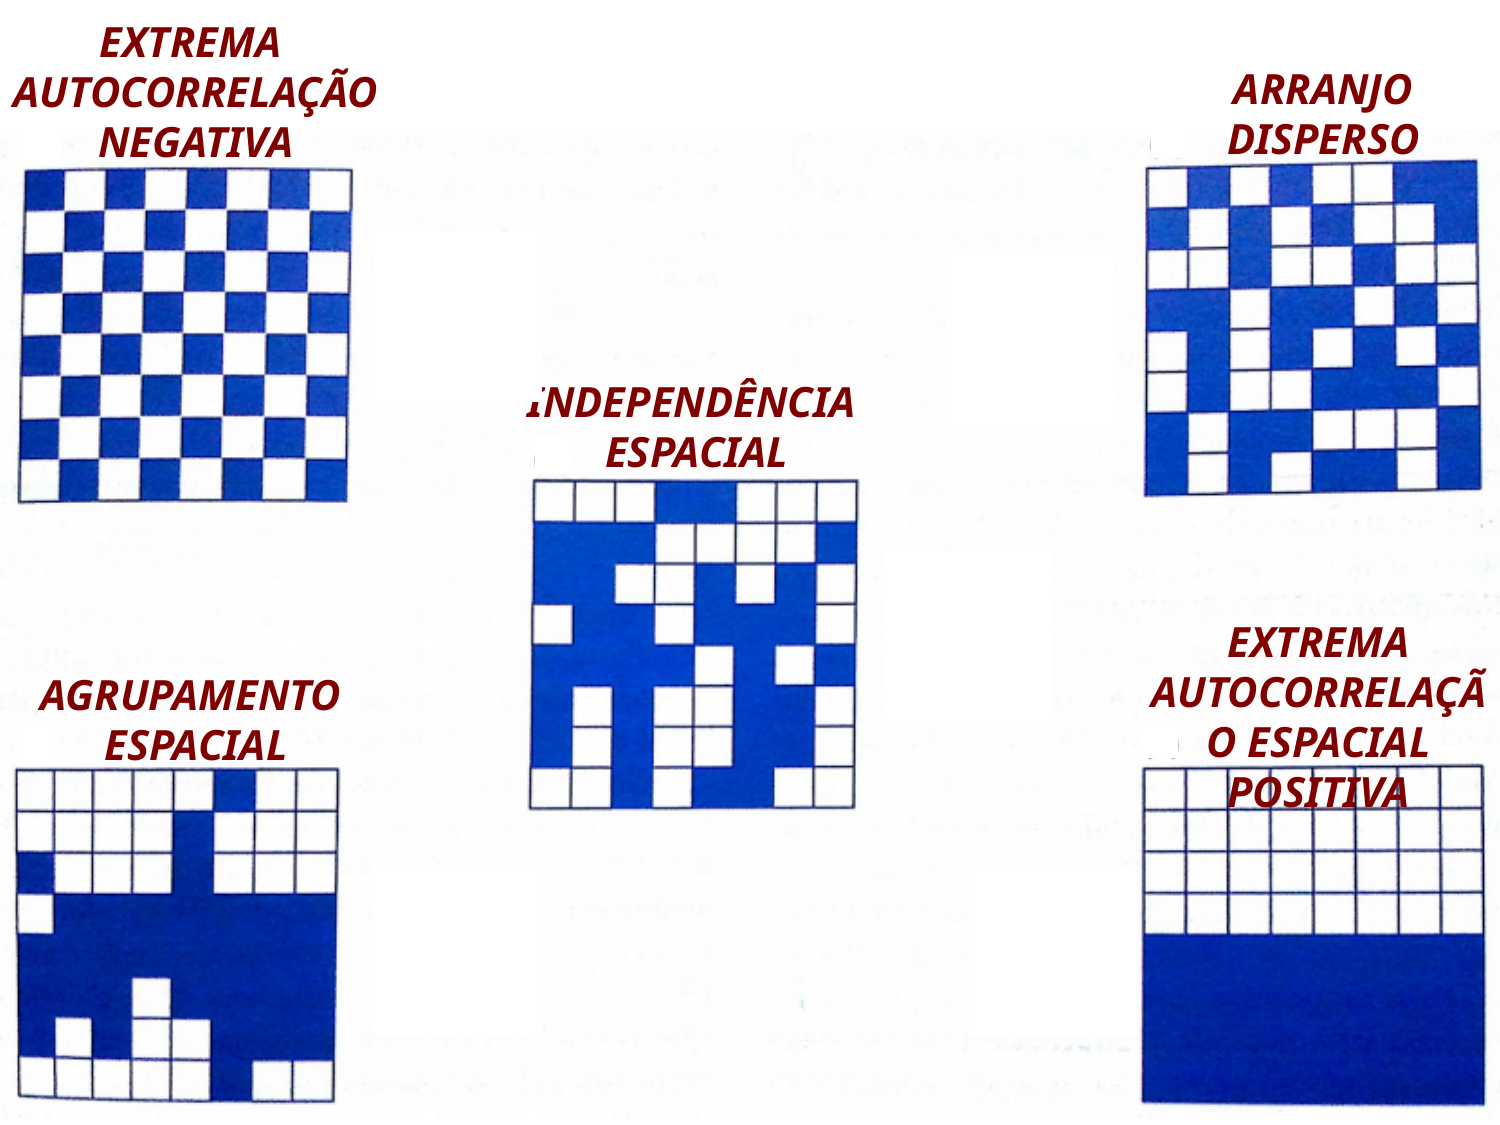

EXTREMA
 AUTOCORRELAÇÃO
 NEGATIVA
ARRANJO DISPERSO
INDEPENDÊNCIA
 ESPACIAL
EXTREMA AUTOCORRELAÇÃO ESPACIAL POSITIVA
AGRUPAMENTO
 ESPACIAL